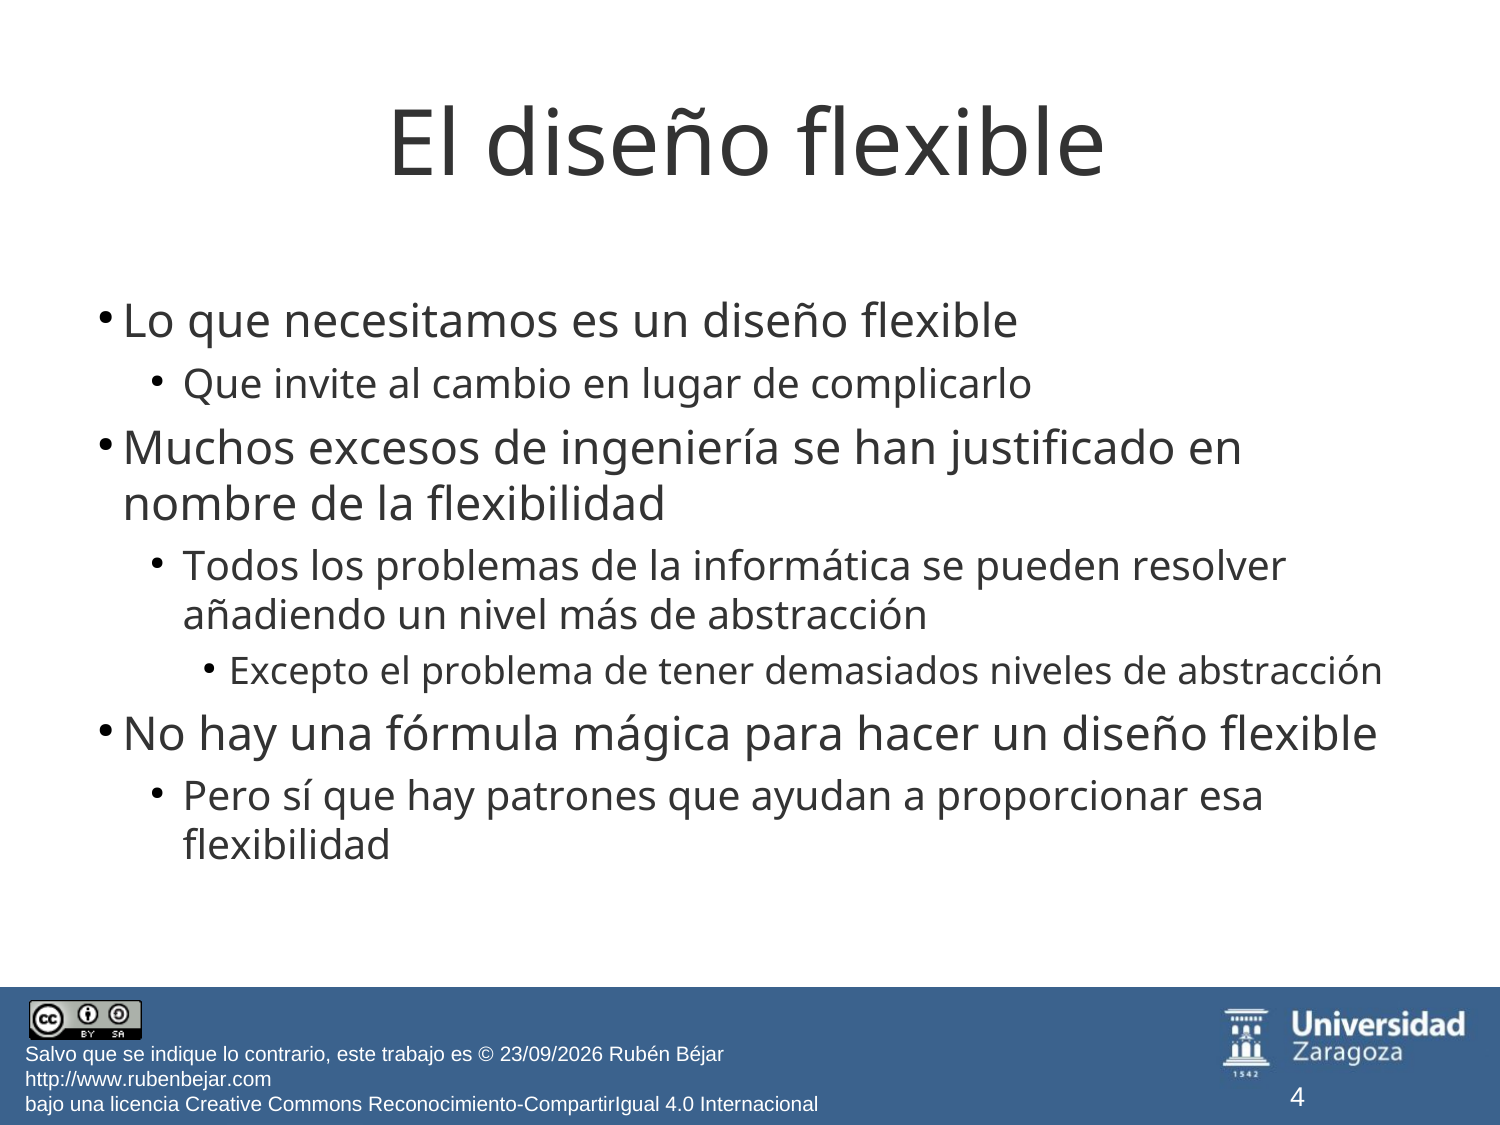

# El diseño flexible
Lo que necesitamos es un diseño flexible
Que invite al cambio en lugar de complicarlo
Muchos excesos de ingeniería se han justificado en nombre de la flexibilidad
Todos los problemas de la informática se pueden resolver añadiendo un nivel más de abstracción
Excepto el problema de tener demasiados niveles de abstracción
No hay una fórmula mágica para hacer un diseño flexible
Pero sí que hay patrones que ayudan a proporcionar esa flexibilidad